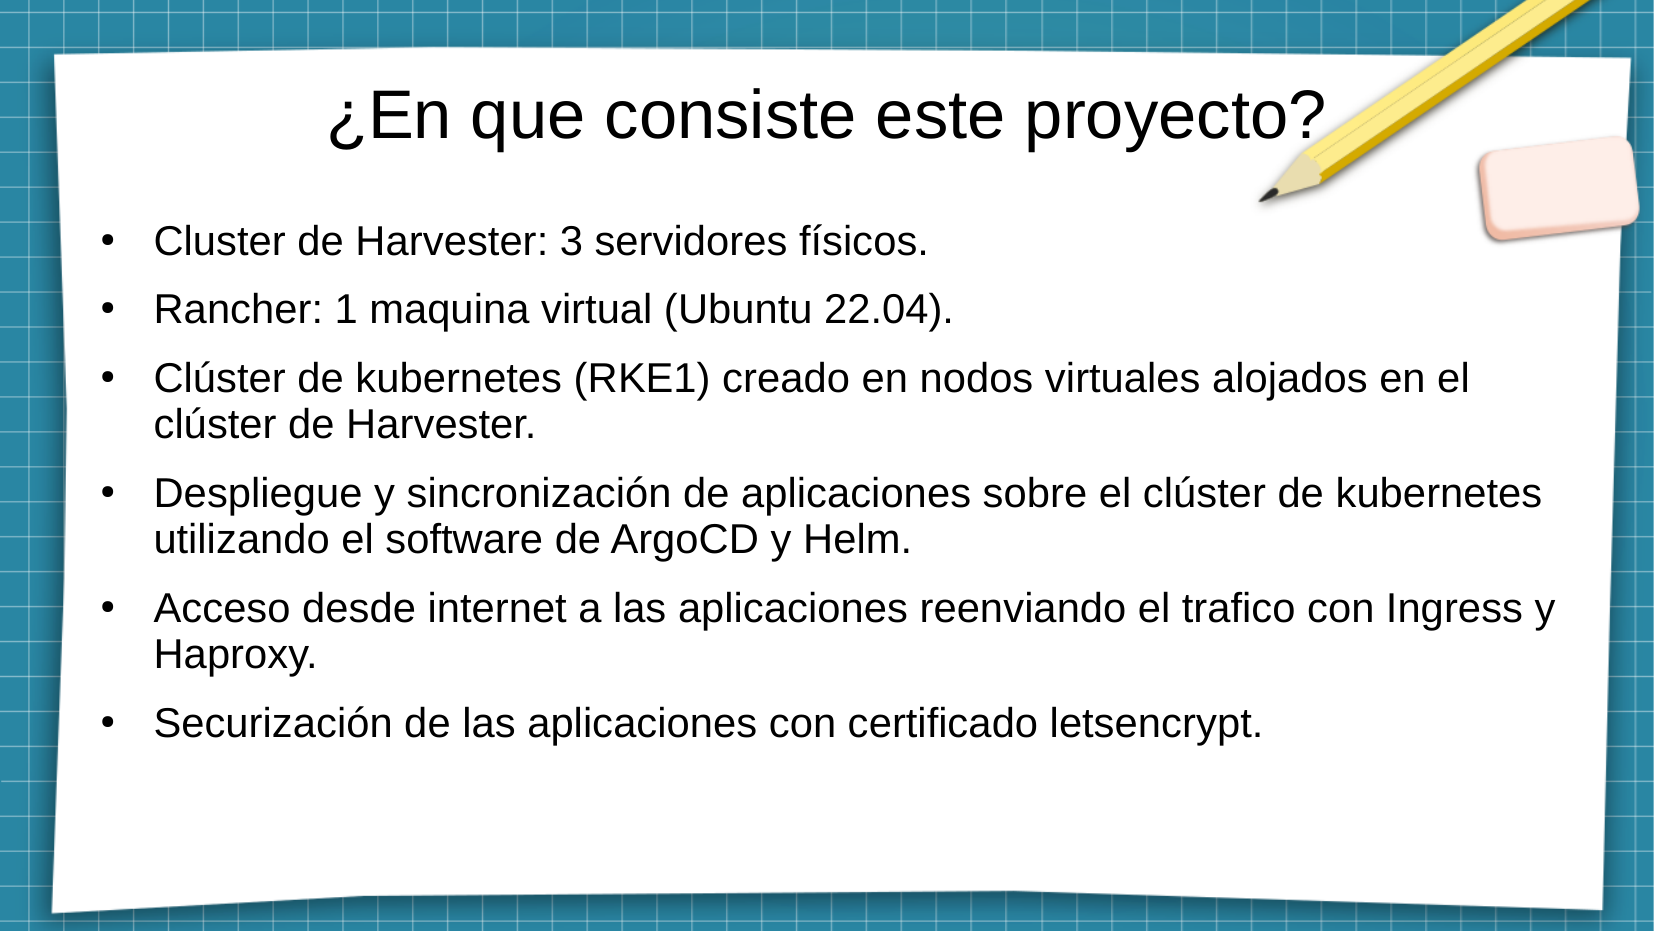

# ¿En que consiste este proyecto?
Cluster de Harvester: 3 servidores físicos.
Rancher: 1 maquina virtual (Ubuntu 22.04).
Clúster de kubernetes (RKE1) creado en nodos virtuales alojados en el clúster de Harvester.
Despliegue y sincronización de aplicaciones sobre el clúster de kubernetes utilizando el software de ArgoCD y Helm.
Acceso desde internet a las aplicaciones reenviando el trafico con Ingress y Haproxy.
Securización de las aplicaciones con certificado letsencrypt.